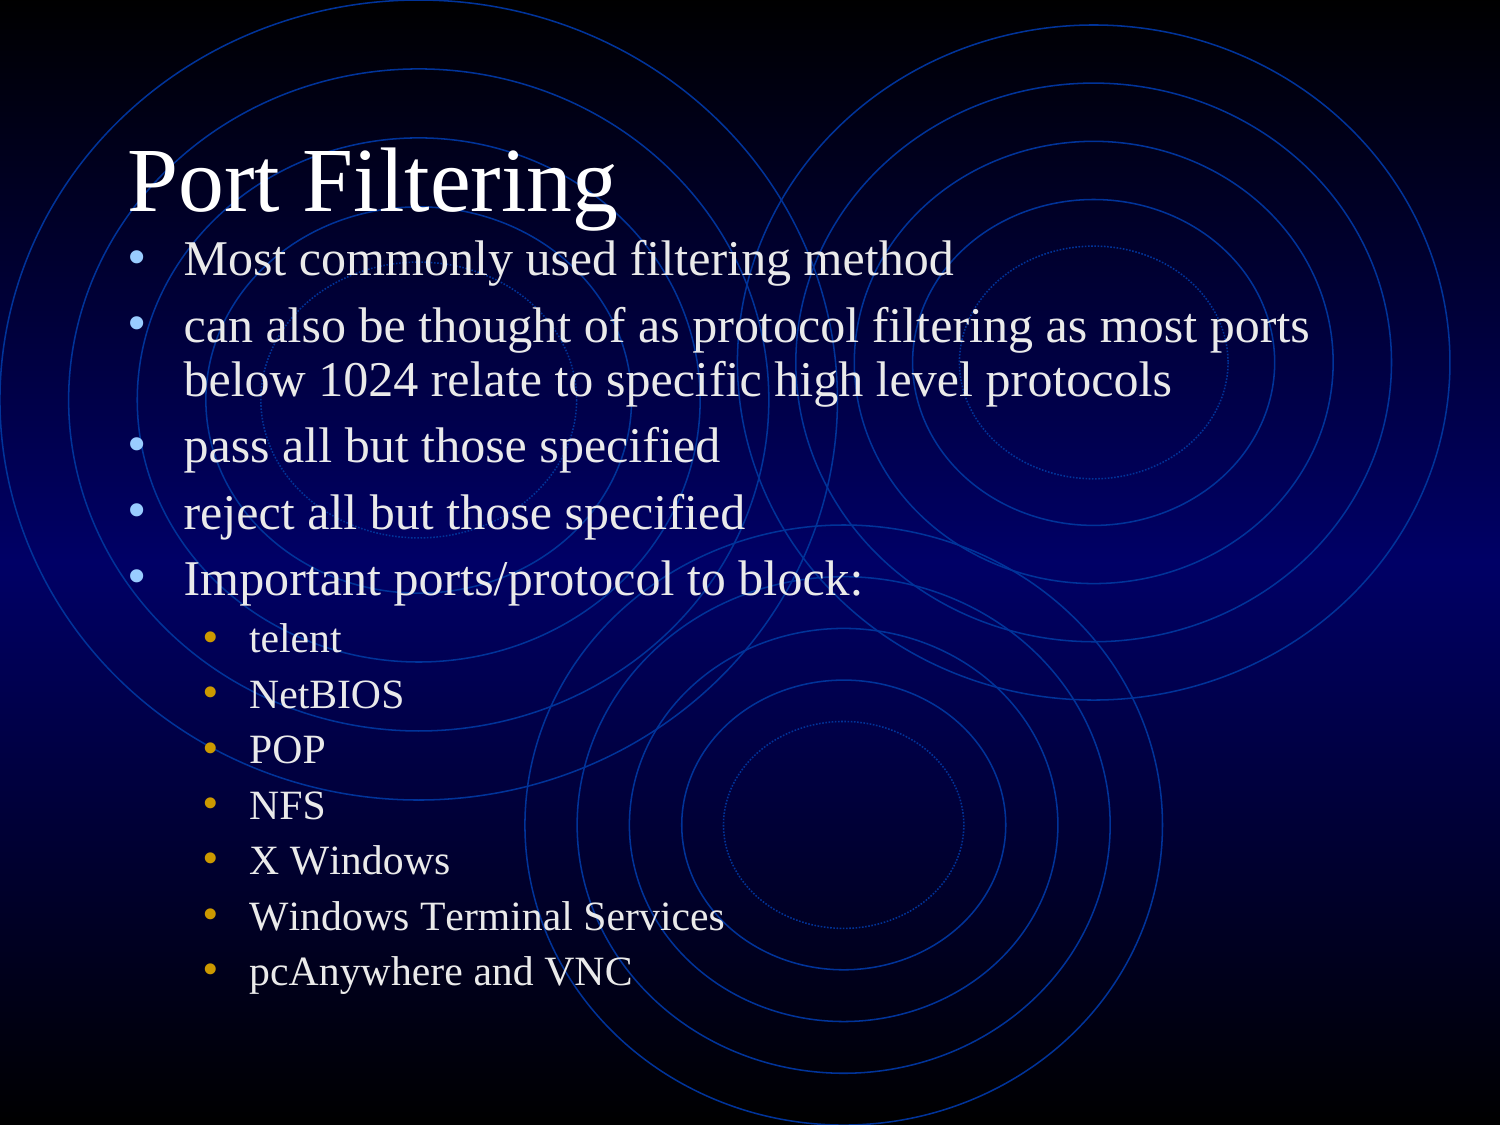

# Port Filtering
Most commonly used filtering method
can also be thought of as protocol filtering as most ports below 1024 relate to specific high level protocols
pass all but those specified
reject all but those specified
Important ports/protocol to block:
telent
NetBIOS
POP
NFS
X Windows
Windows Terminal Services
pcAnywhere and VNC